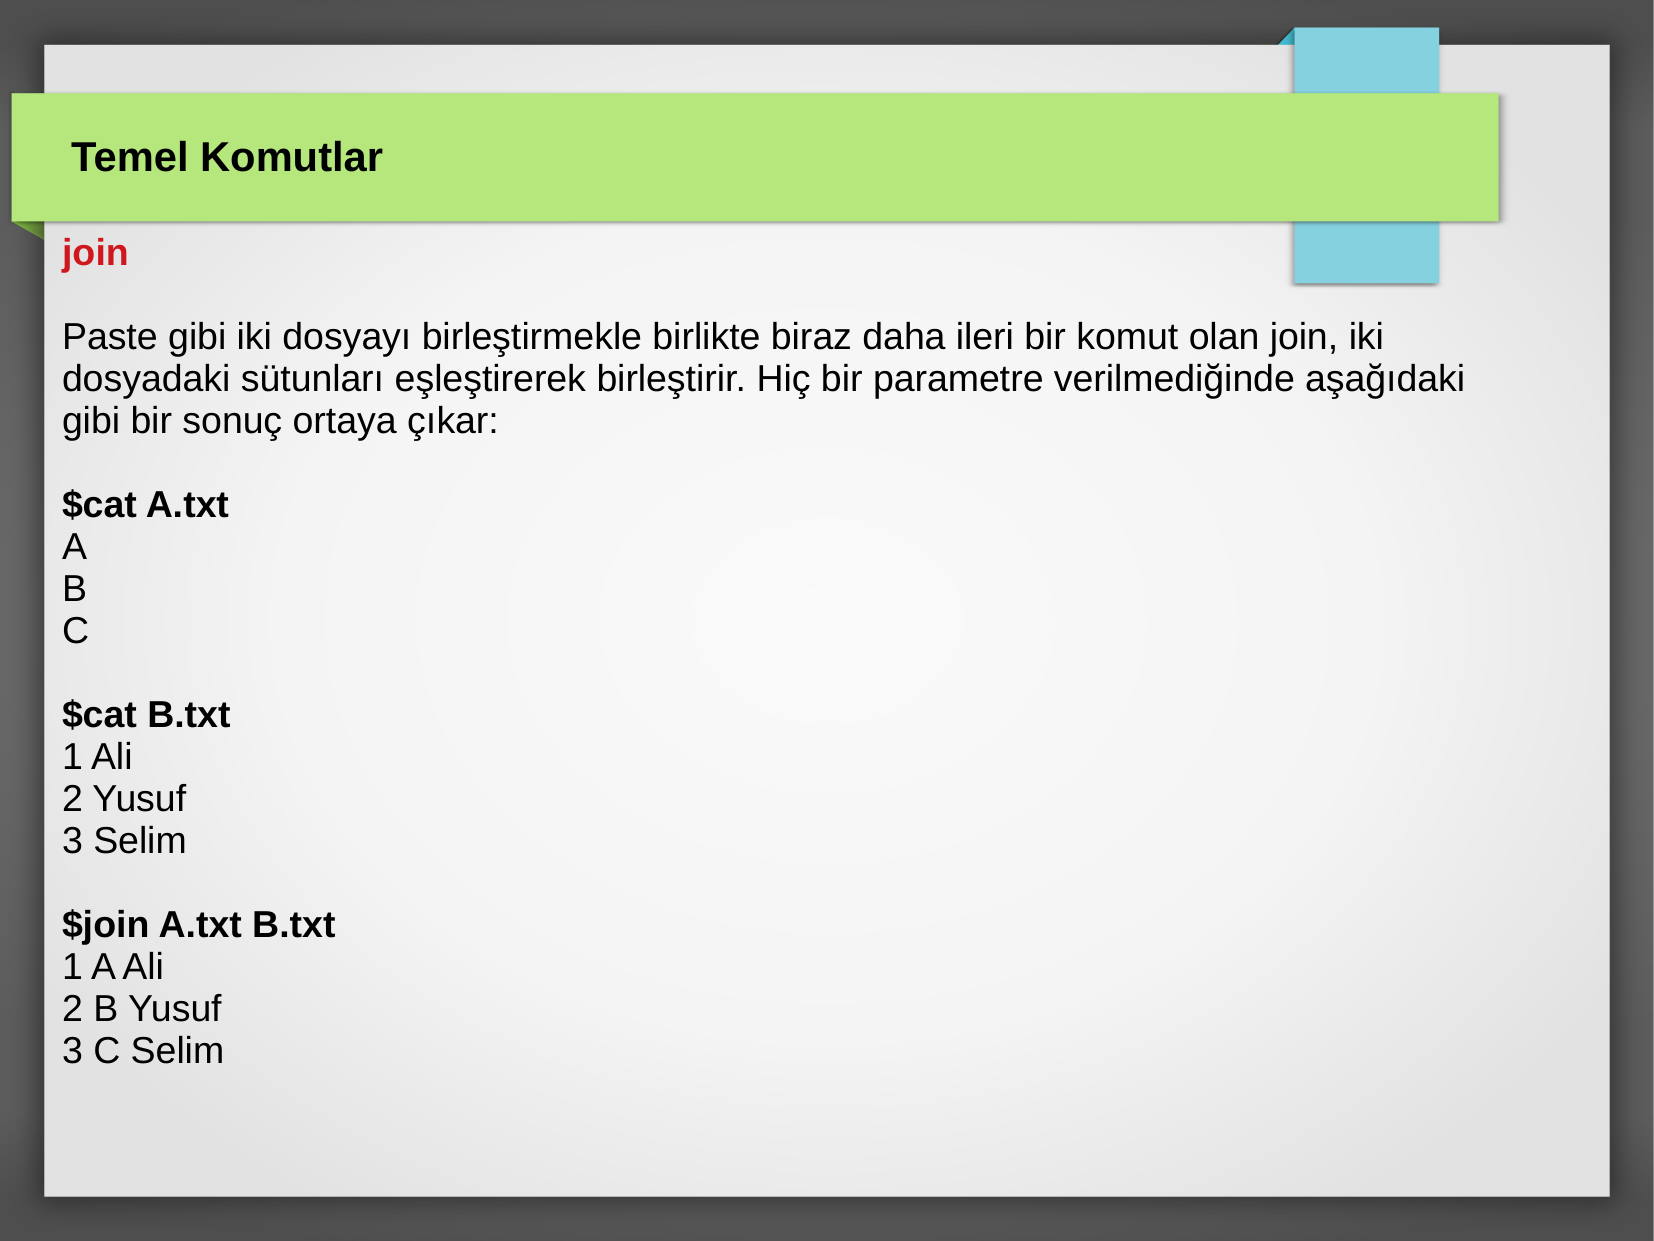

Temel Komutlar
join
Paste gibi iki dosyayı birleştirmekle birlikte biraz daha ileri bir komut olan join, iki
dosyadaki sütunları eşleştirerek birleştirir. Hiç bir parametre verilmediğinde aşağıdaki
gibi bir sonuç ortaya çıkar:
$cat A.txt
A
B
C
$cat B.txt
1 Ali
2 Yusuf
3 Selim
$join A.txt B.txt
1 A Ali
2 B Yusuf
3 C Selim